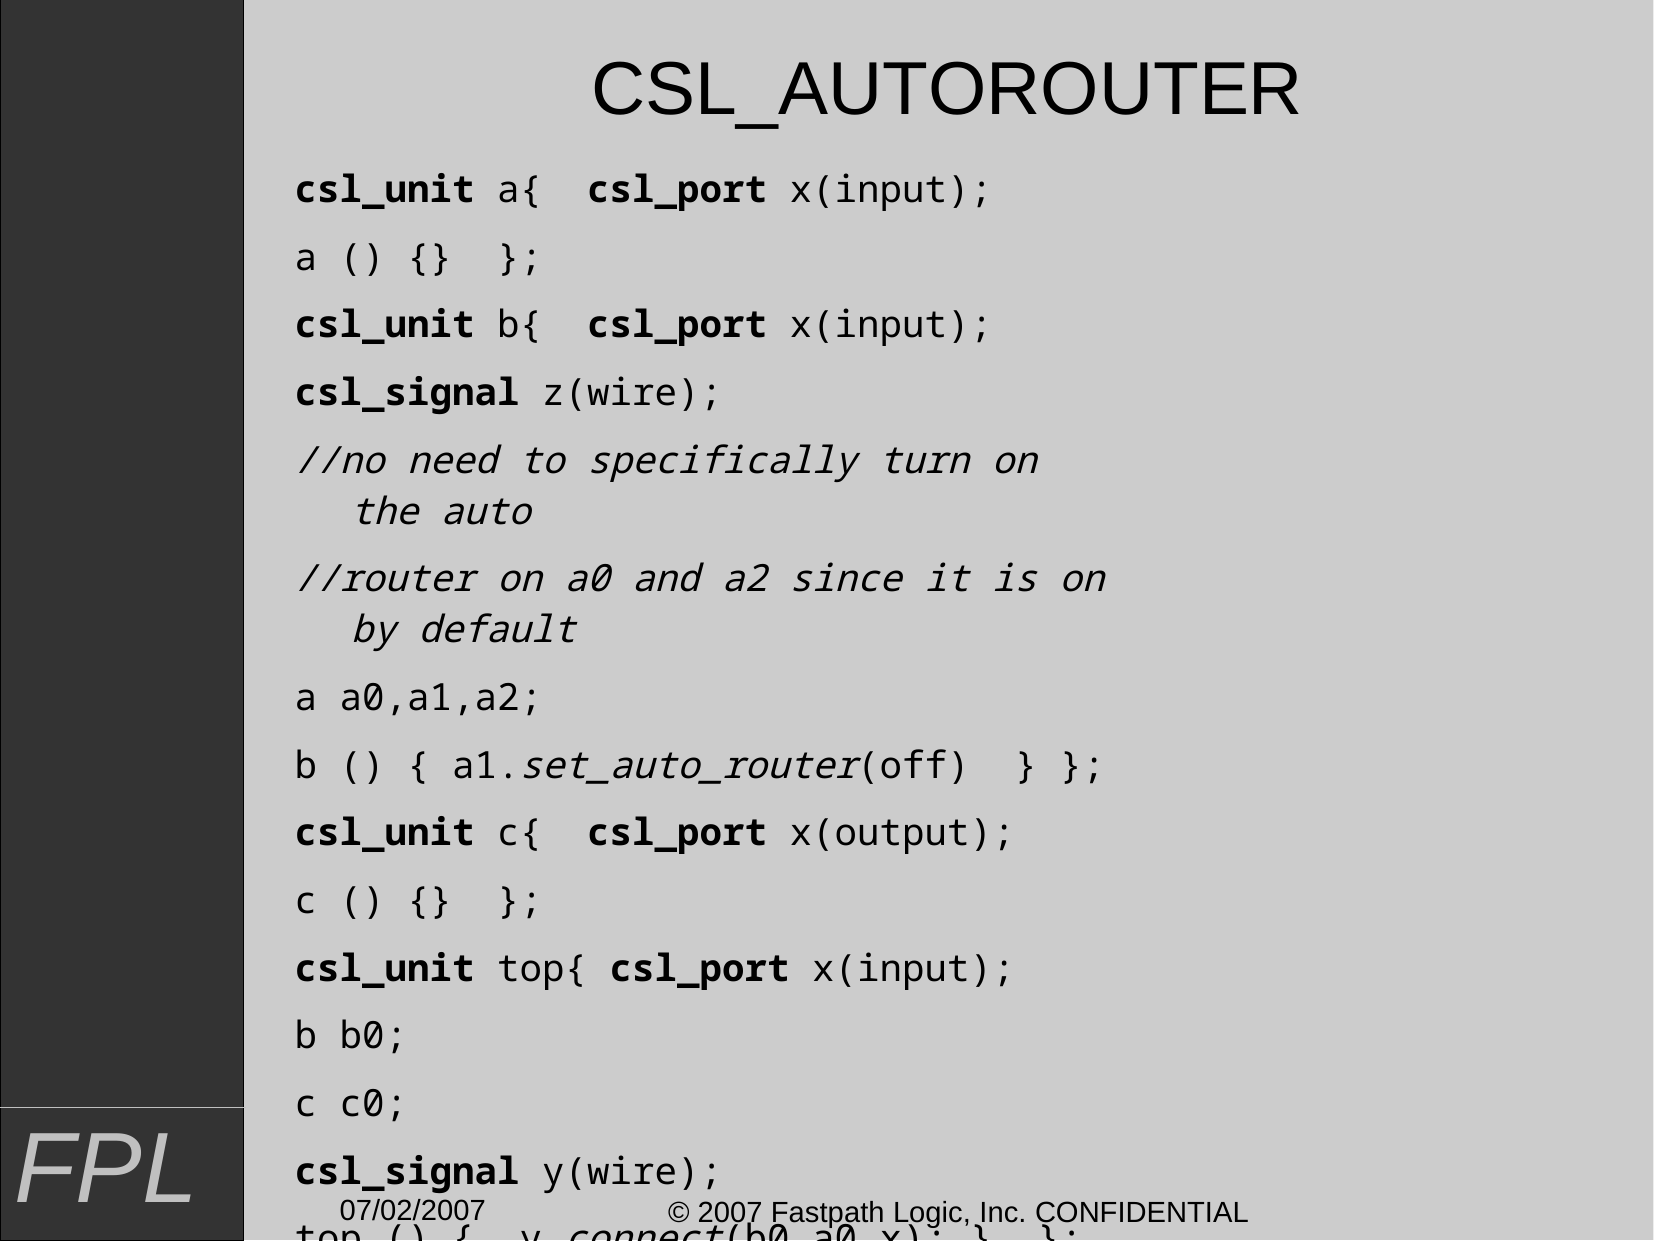

# CSL_AUTOROUTER
csl_unit a{ csl_port x(input);
a () {} };
csl_unit b{ csl_port x(input);
csl_signal z(wire);
//no need to specifically turn on the auto
//router on a0 and a2 since it is on by default
a a0,a1,a2;
b () { a1.set_auto_router(off) } };
csl_unit c{ csl_port x(output);
c () {} };
csl_unit top{ csl_port x(input);
b b0;
c c0;
csl_signal y(wire);
top () { y.connect(b0.a0.x); } };
07/02/2007
© 2007 FASTPATH LOGIC INC.